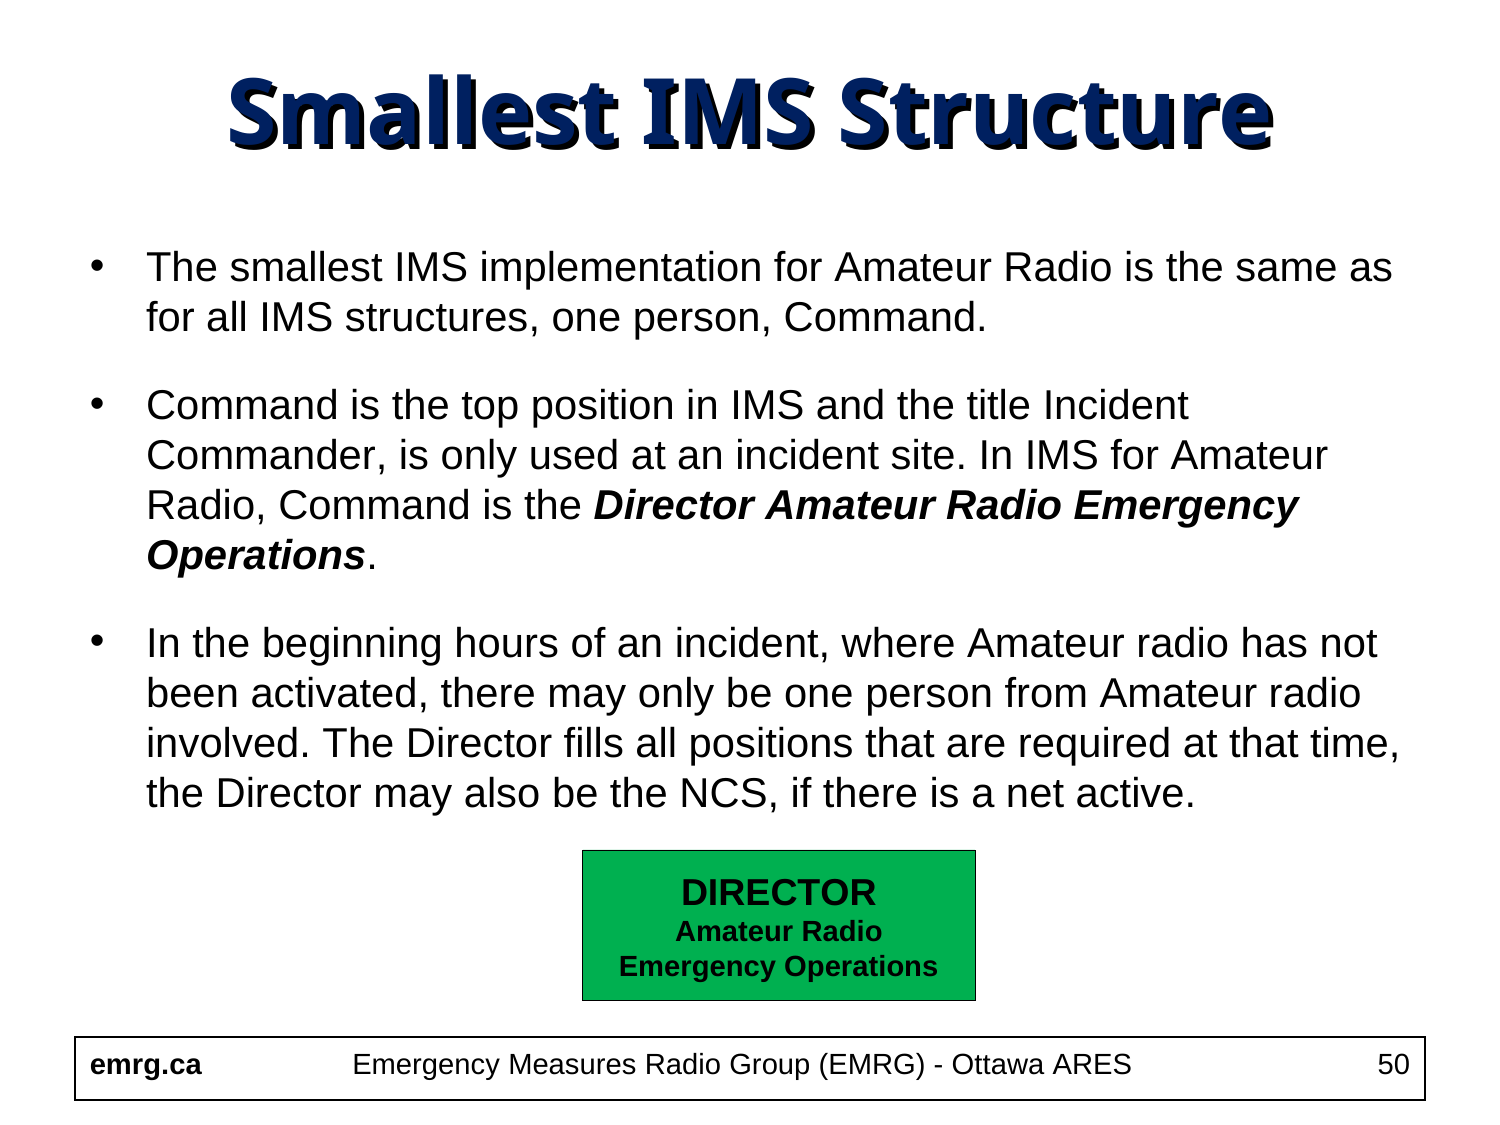

Smallest IMS Structure
The smallest IMS implementation for Amateur Radio is the same as for all IMS structures, one person, Command.
Command is the top position in IMS and the title Incident Commander, is only used at an incident site. In IMS for Amateur Radio, Command is the Director Amateur Radio Emergency Operations.
In the beginning hours of an incident, where Amateur radio has not been activated, there may only be one person from Amateur radio involved. The Director fills all positions that are required at that time, the Director may also be the NCS, if there is a net active.
DIRECTOR
Amateur Radio
Emergency Operations
Emergency Measures Radio Group (EMRG) - Ottawa ARES